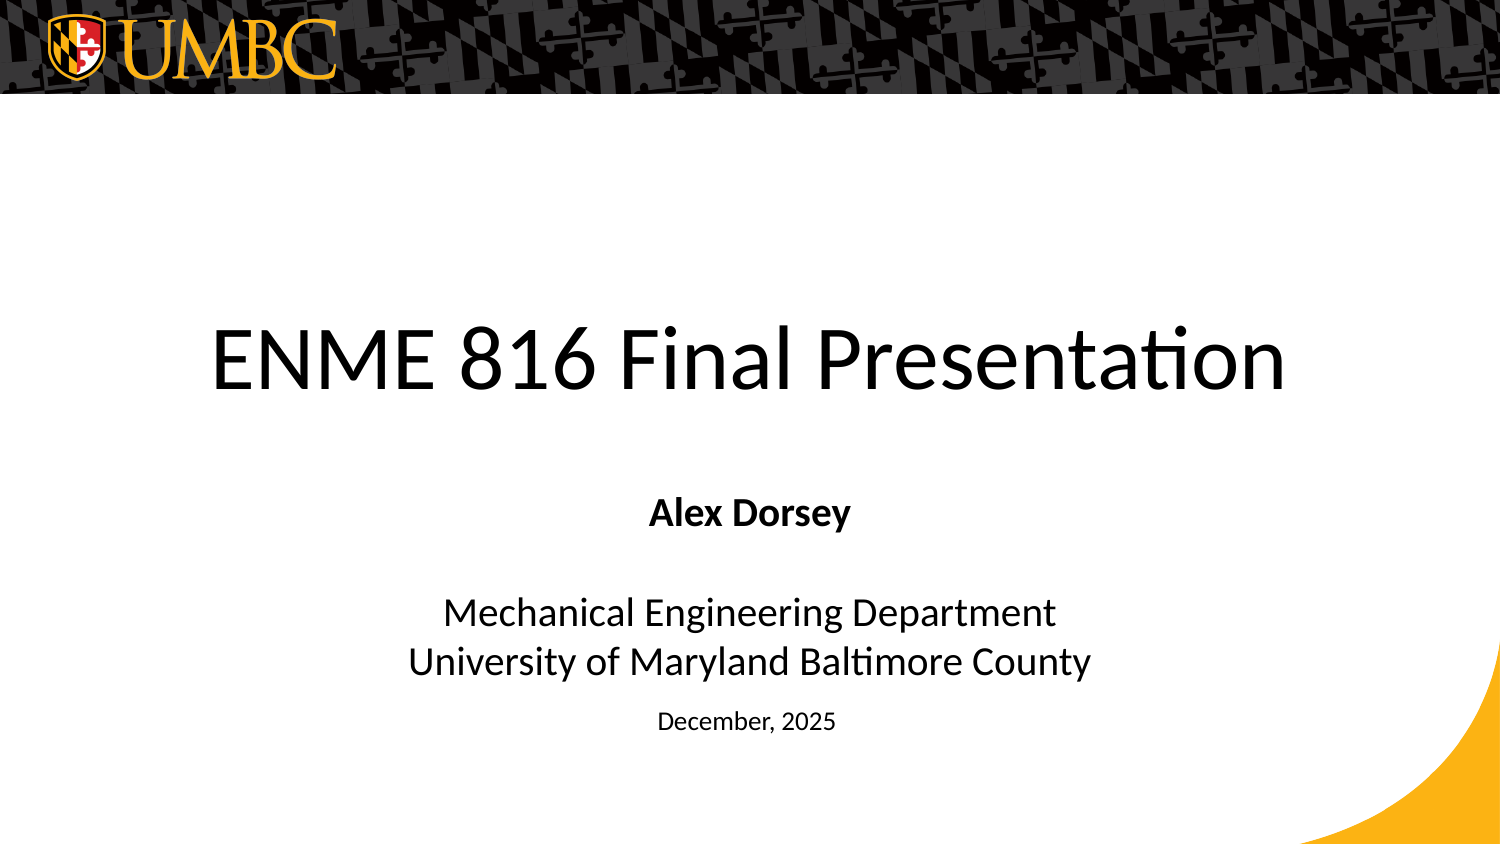

# ENME 816 Final Presentation
Alex Dorsey
Mechanical Engineering Department
University of Maryland Baltimore County
December, 2025